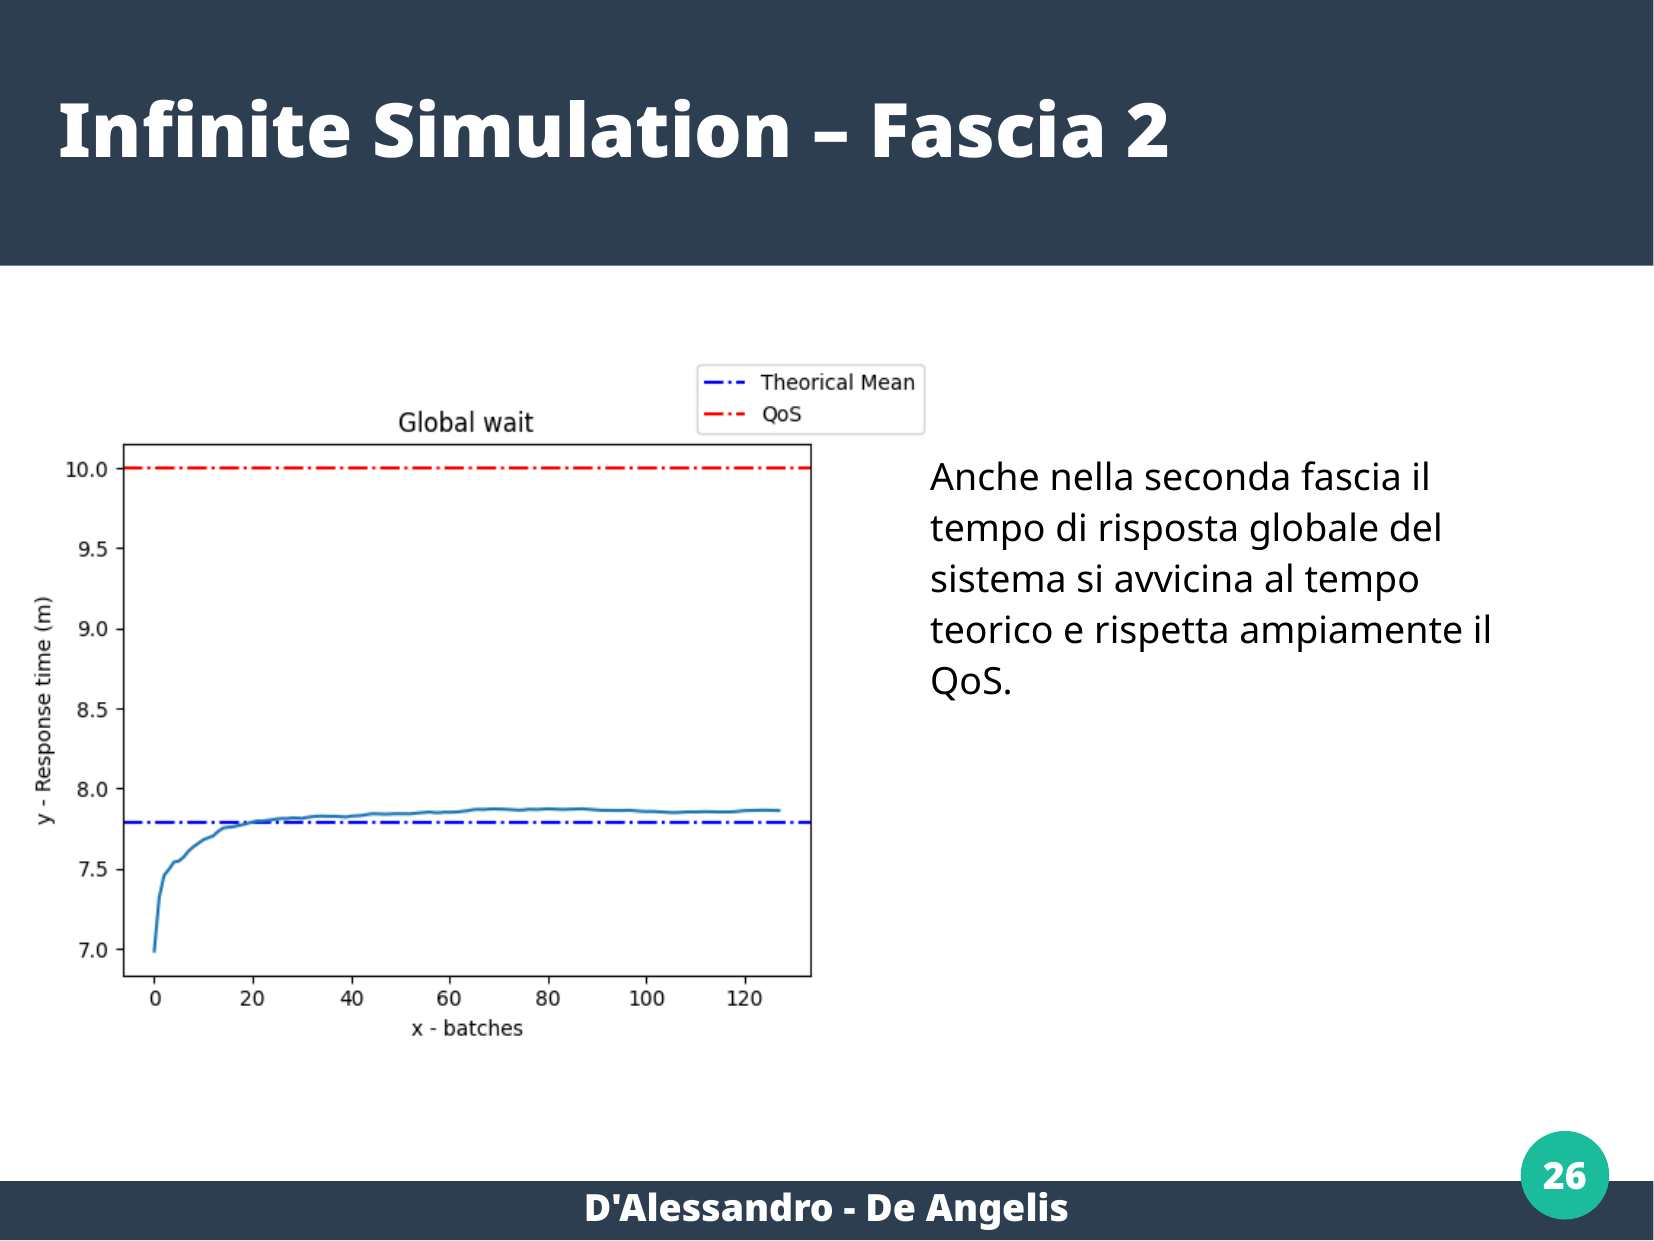

# Infinite Simulation – Fascia 2
Anche nella seconda fascia il tempo di risposta globale del sistema si avvicina al tempo teorico e rispetta ampiamente il QoS.
26
D'Alessandro - De Angelis